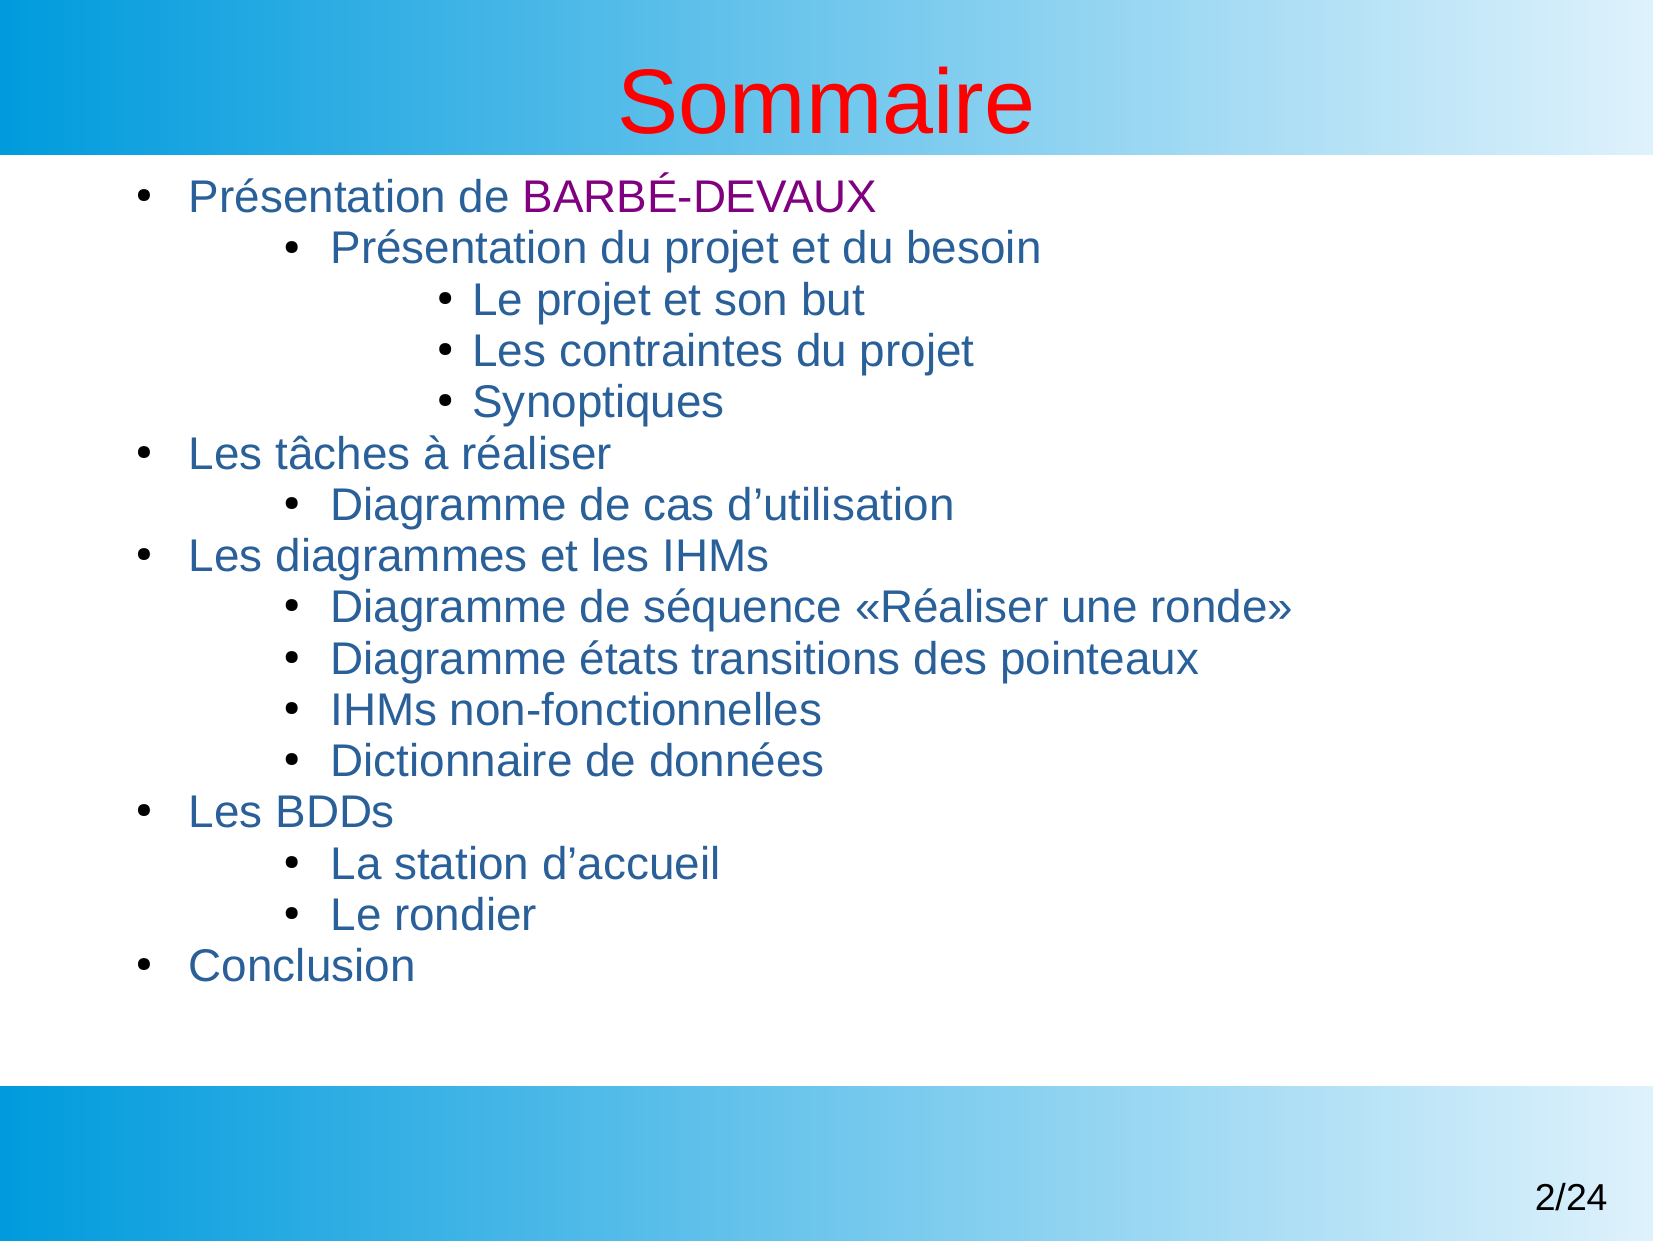

# Sommaire
Présentation de BARBÉ-DEVAUX
Présentation du projet et du besoin
Le projet et son but
Les contraintes du projet
Synoptiques
Les tâches à réaliser
Diagramme de cas d’utilisation
Les diagrammes et les IHMs
Diagramme de séquence «Réaliser une ronde»
Diagramme états transitions des pointeaux
IHMs non-fonctionnelles
Dictionnaire de données
Les BDDs
La station d’accueil
Le rondier
Conclusion